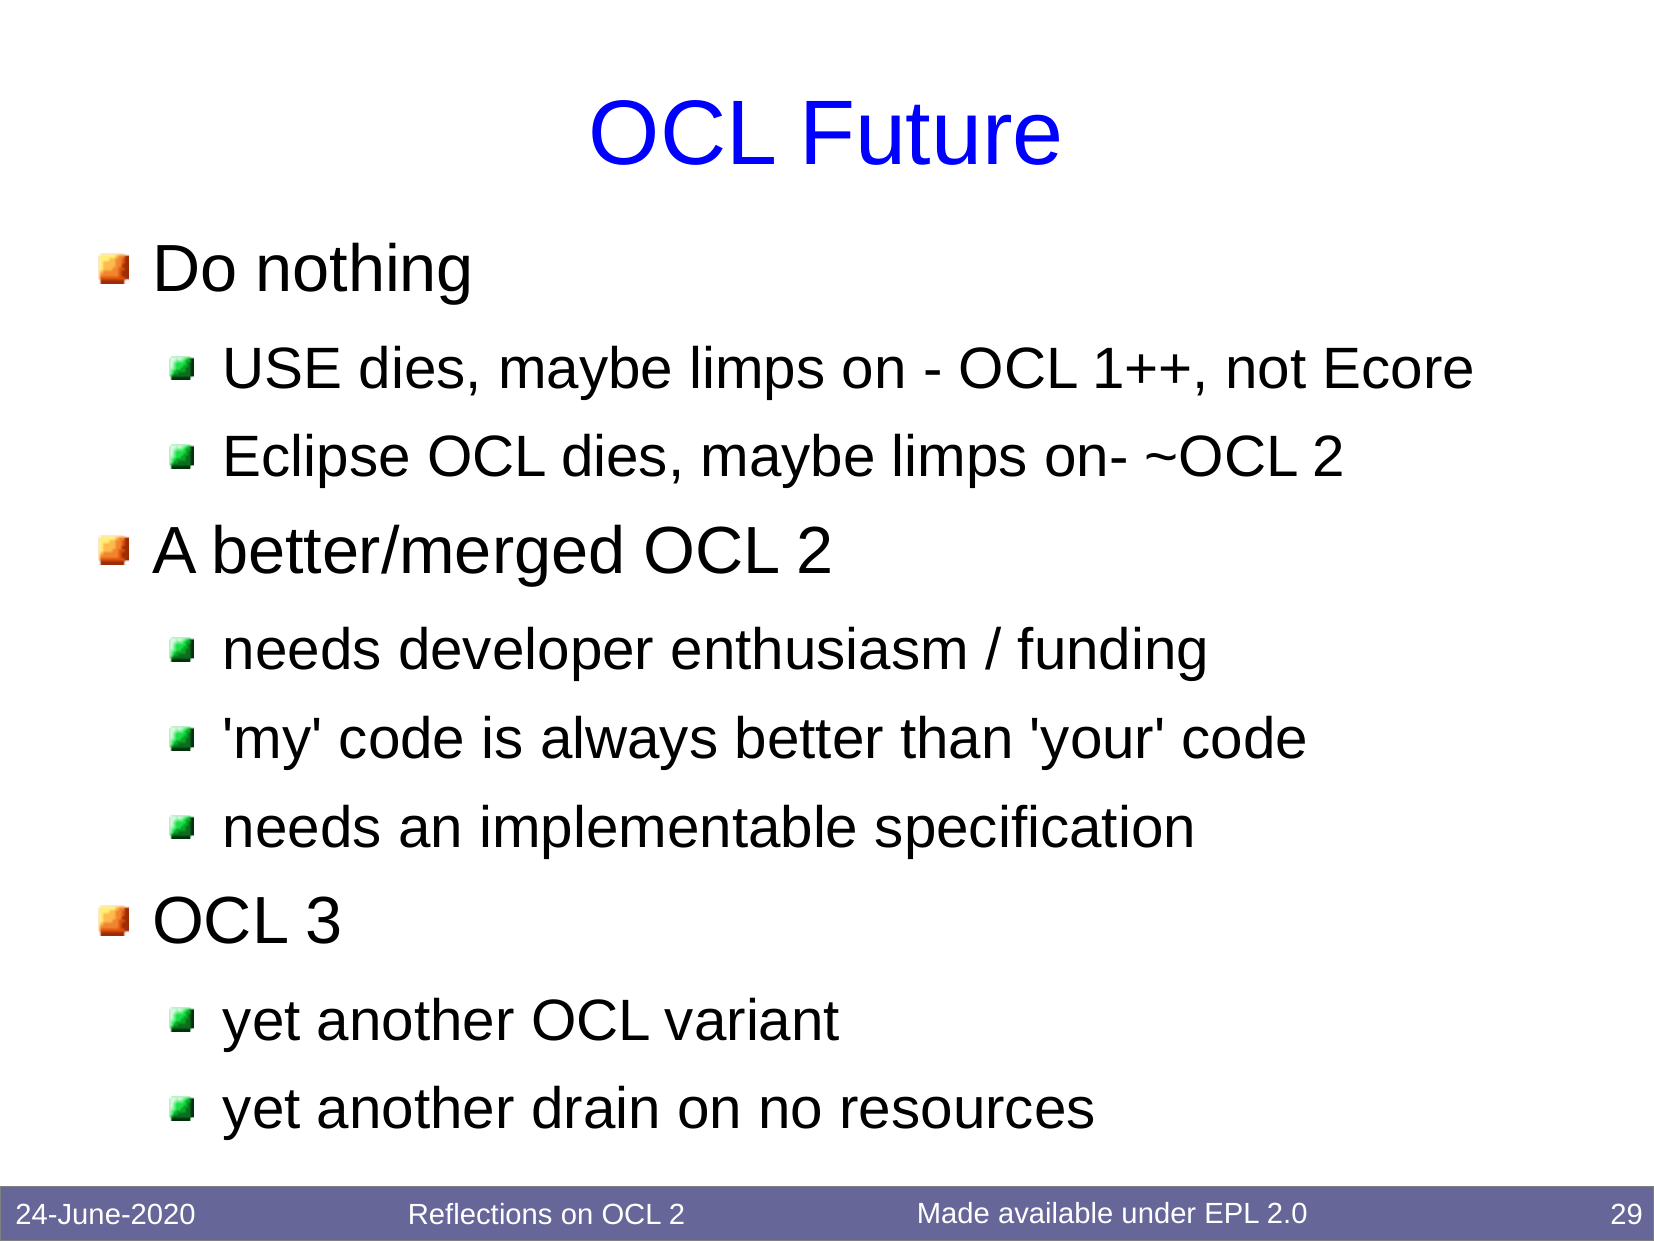

# OCL Future
Do nothing
USE dies, maybe limps on - OCL 1++, not Ecore
Eclipse OCL dies, maybe limps on- ~OCL 2
A better/merged OCL 2
needs developer enthusiasm / funding
'my' code is always better than 'your' code
needs an implementable specification
OCL 3
yet another OCL variant
yet another drain on no resources
24-June-2020
Reflections on OCL 2
29